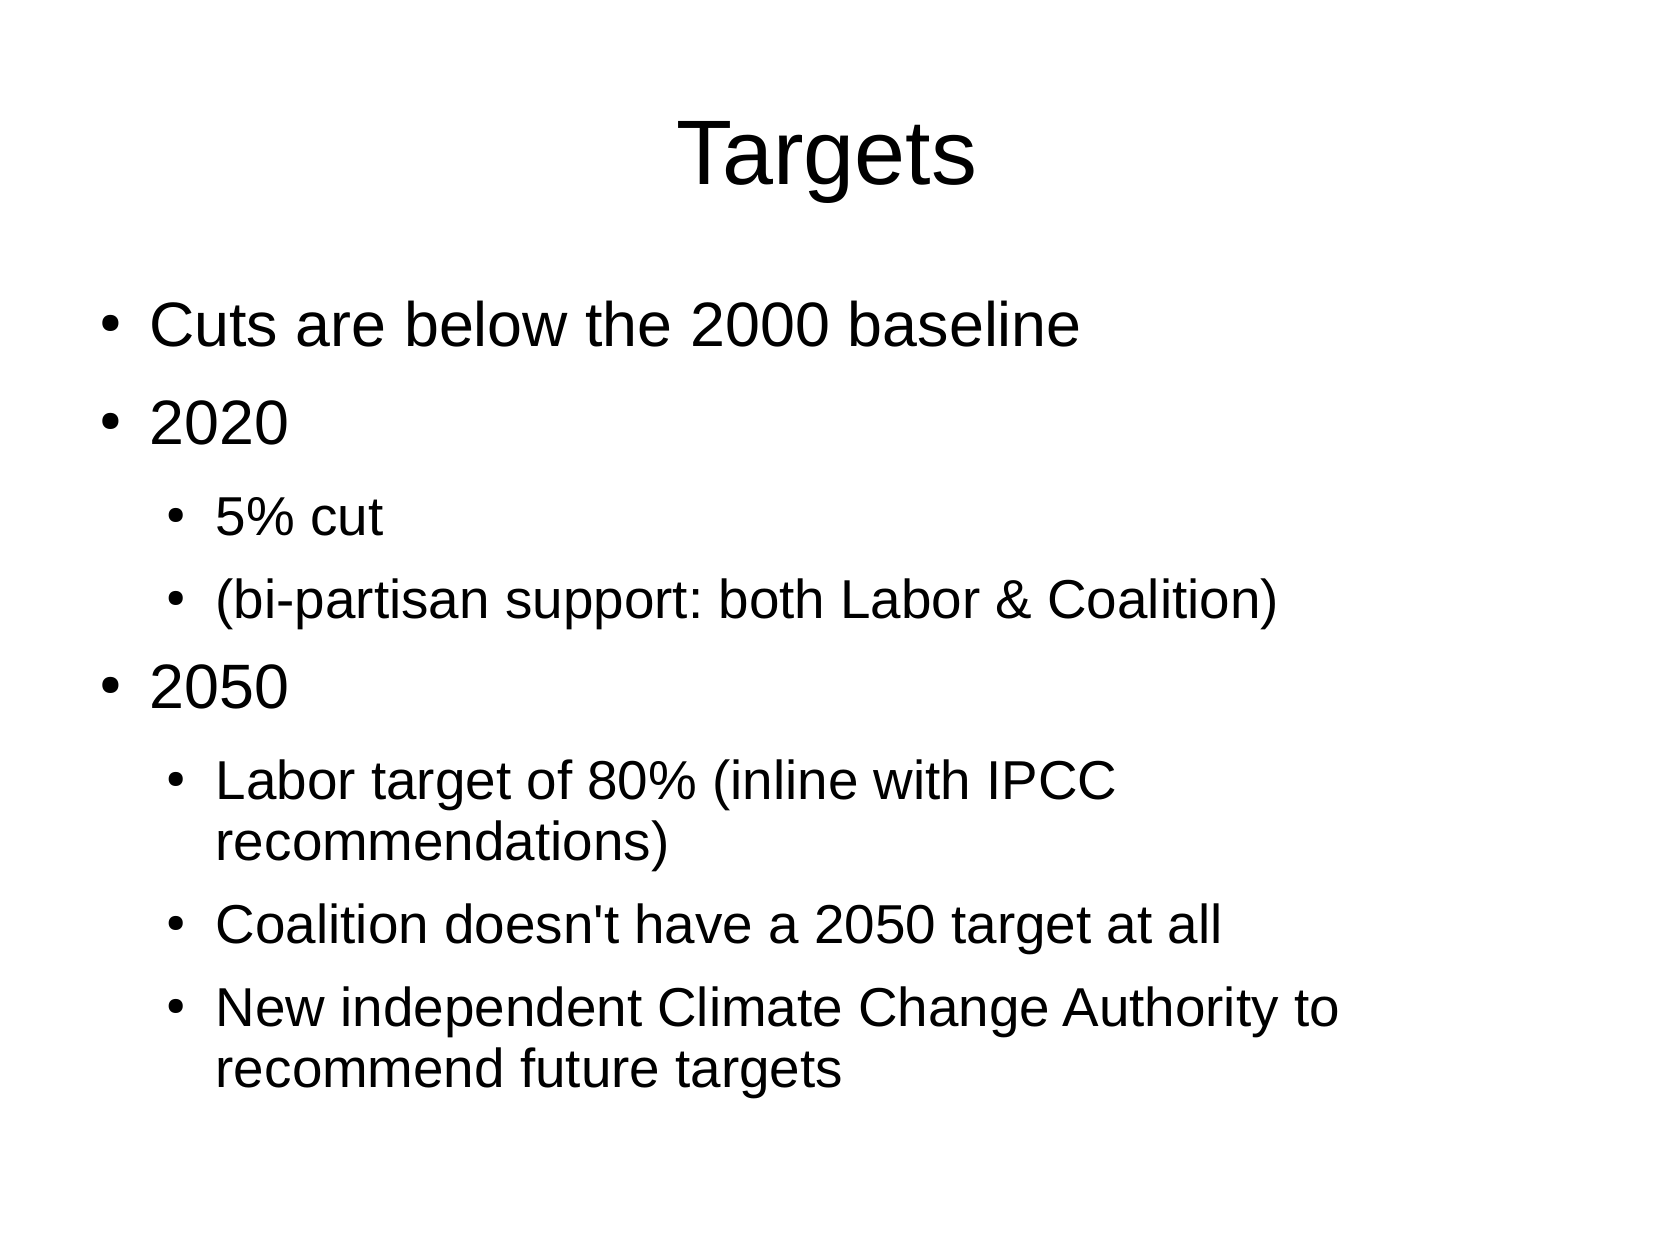

# Targets
Cuts are below the 2000 baseline
2020
5% cut
(bi-partisan support: both Labor & Coalition)
2050
Labor target of 80% (inline with IPCC recommendations)
Coalition doesn't have a 2050 target at all
New independent Climate Change Authority to recommend future targets